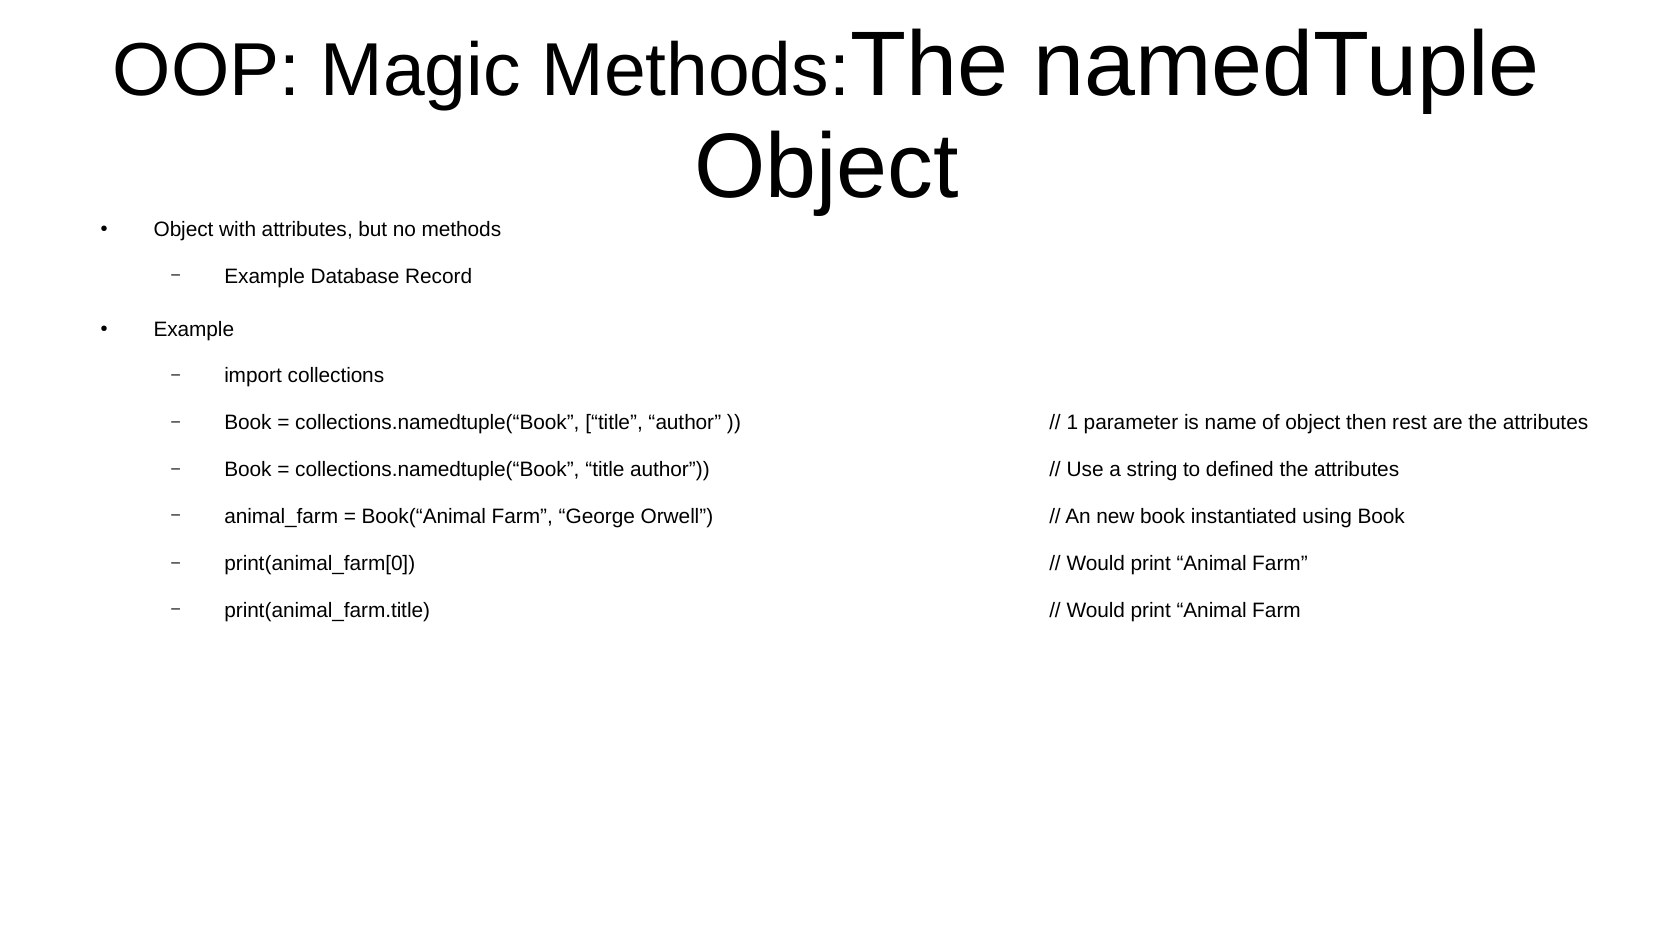

# OOP: Magic Methods:The namedTuple Object
Object with attributes, but no methods
Example Database Record
Example
import collections
Book = collections.namedtuple(“Book”, [“title”, “author” ))					// 1 parameter is name of object then rest are the attributes
Book = collections.namedtuple(“Book”, “title author”))					// Use a string to defined the attributes
animal_farm = Book(“Animal Farm”, “George Orwell”)					// An new book instantiated using Book
print(animal_farm[0])									// Would print “Animal Farm”
print(animal_farm.title)									// Would print “Animal Farm